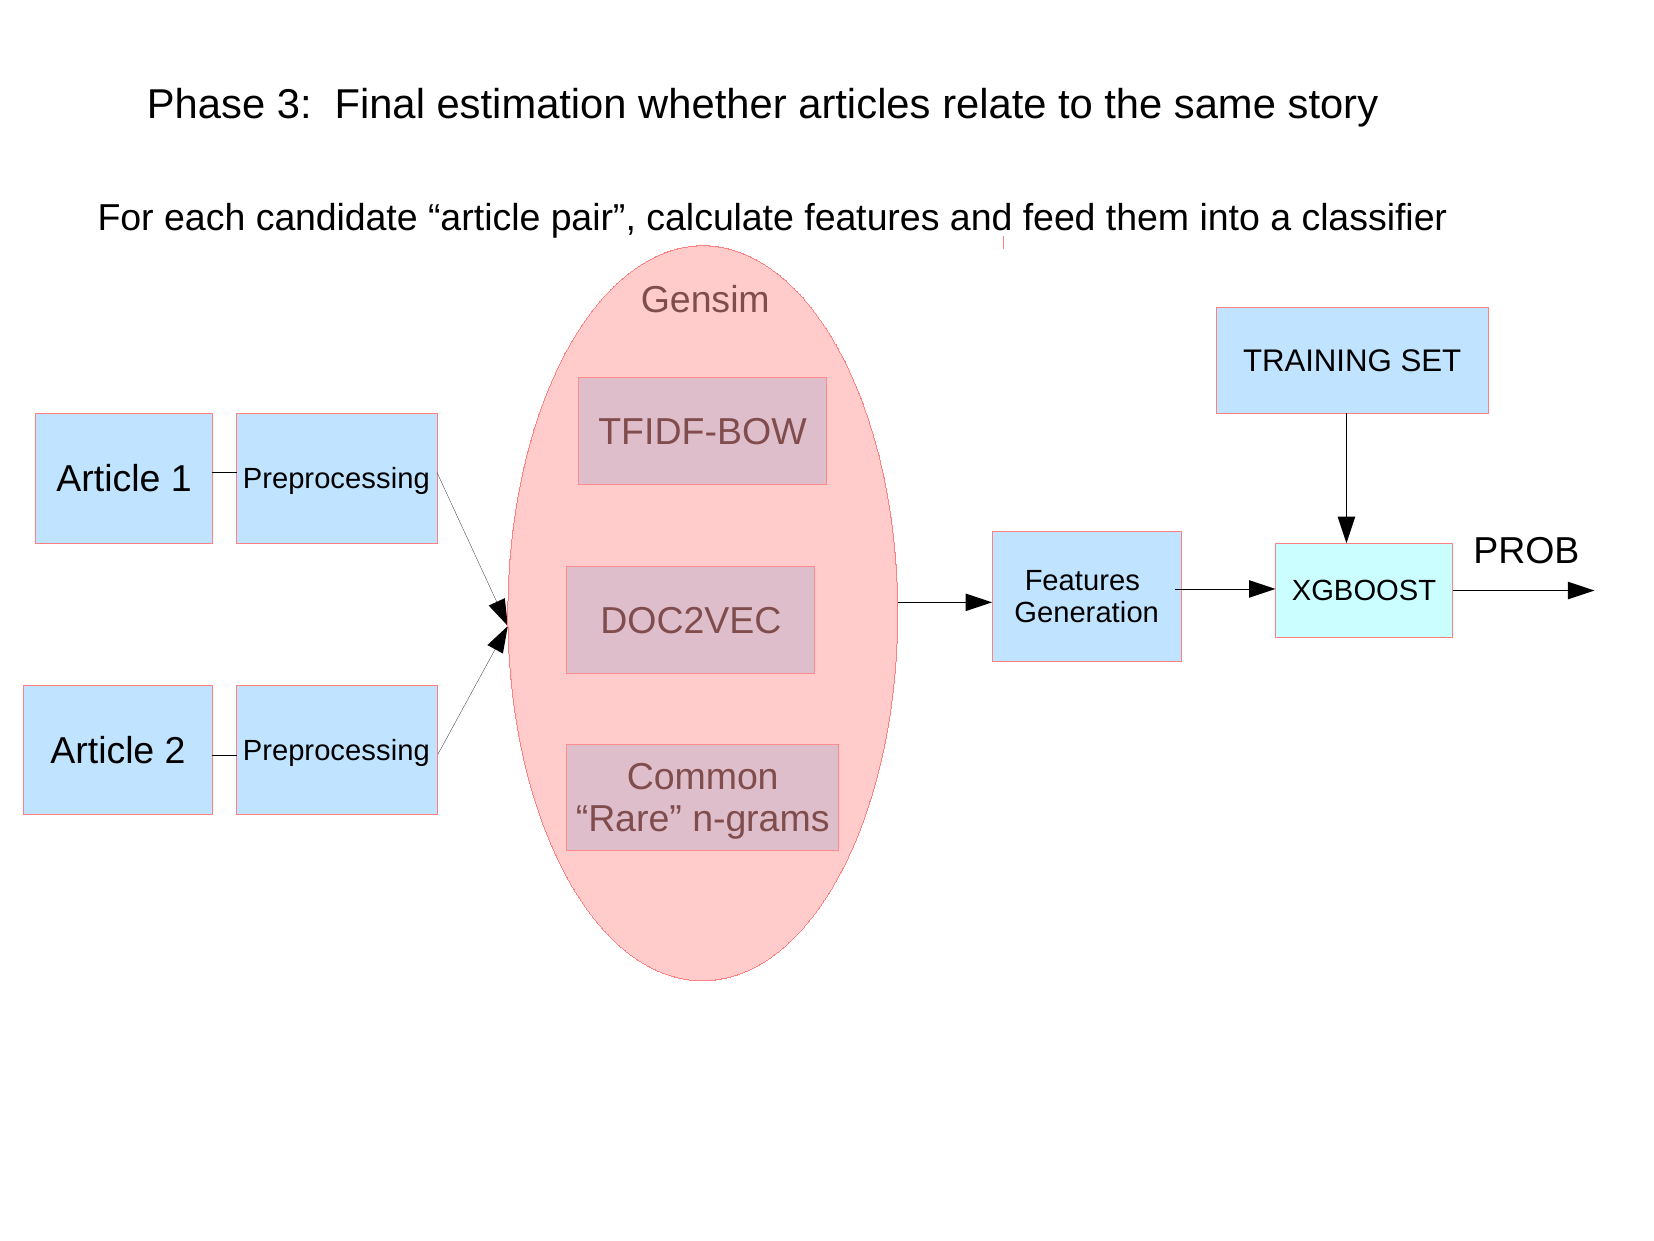

Phase 3: Final estimation whether articles relate to the same story
For each candidate “article pair”, calculate features and feed them into a classifier
Gensim
TRAINING SET
TFIDF-BOW
Article 1
Preprocessing
PROB
Features
Generation
XGBOOST
DOC2VEC
Article 2
Preprocessing
Common
“Rare” n-grams